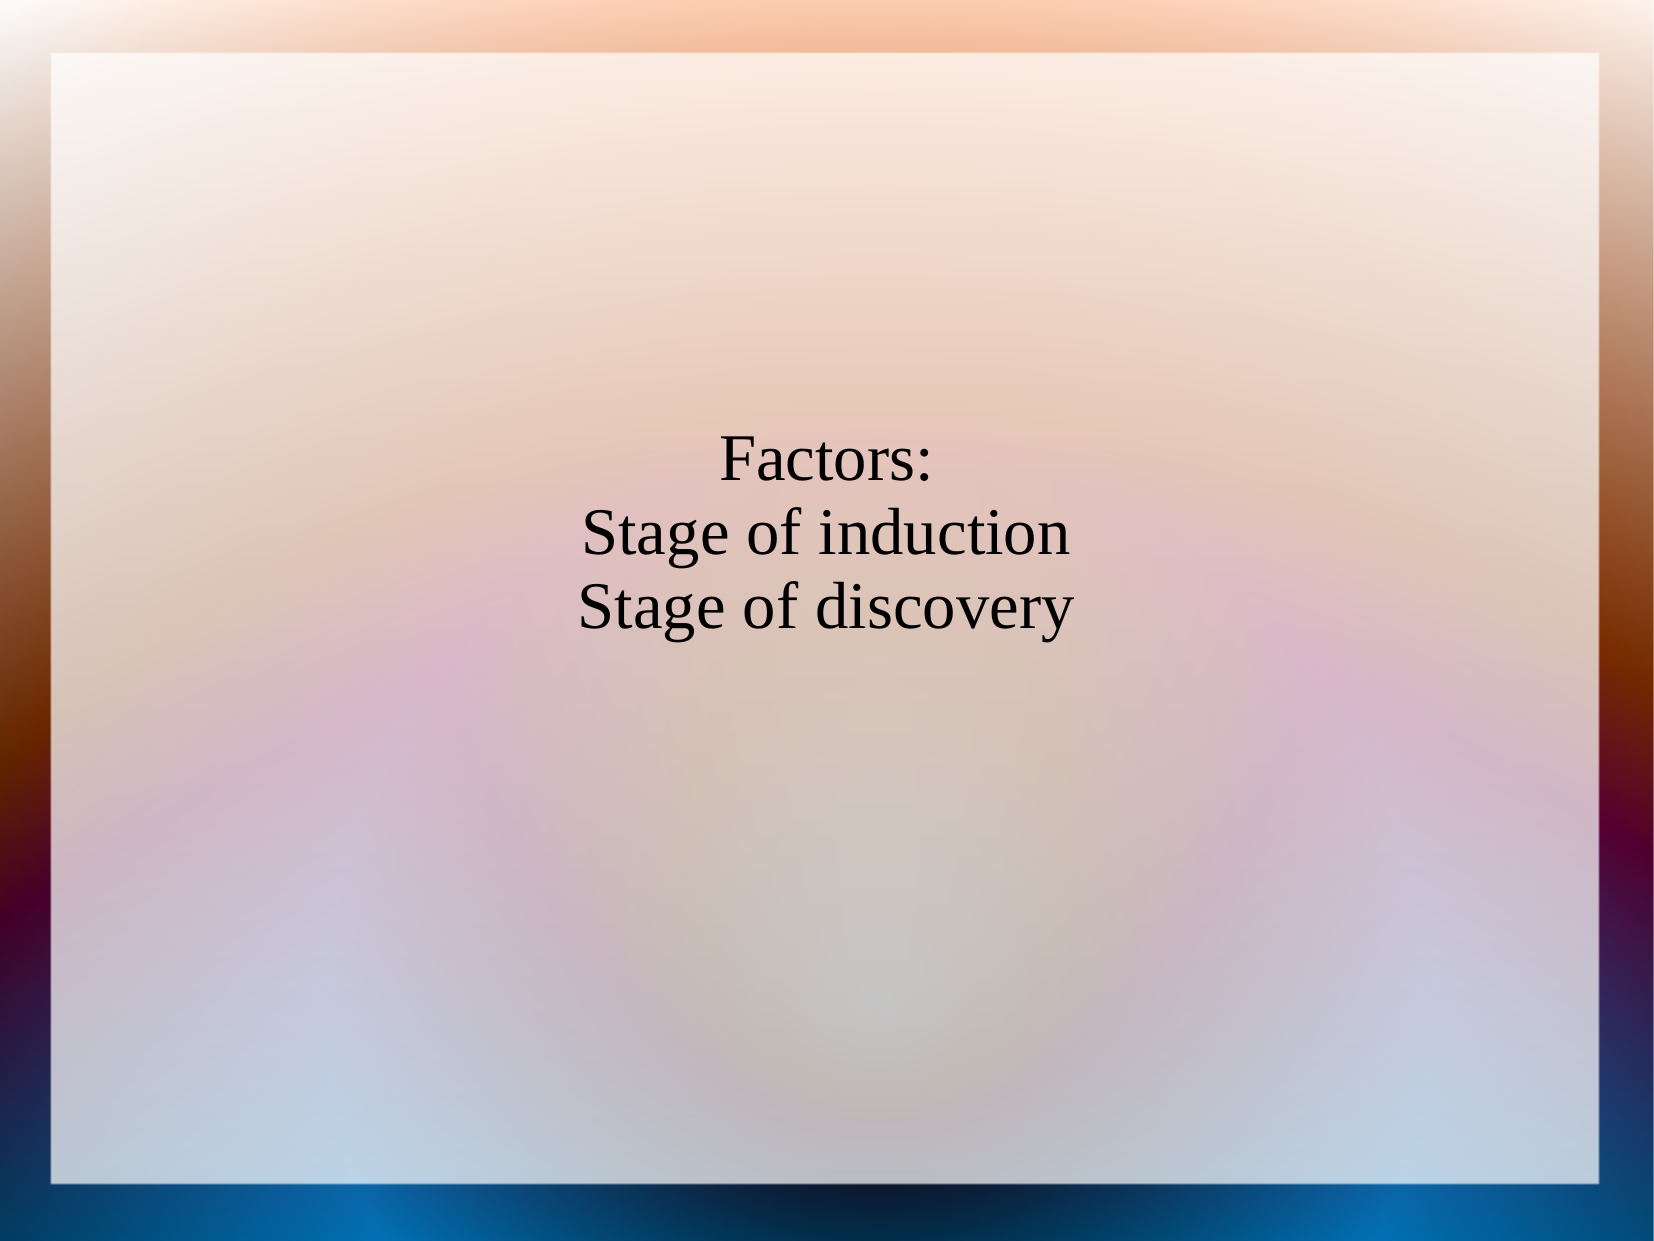

# Factors:
Stage of induction
Stage of discovery